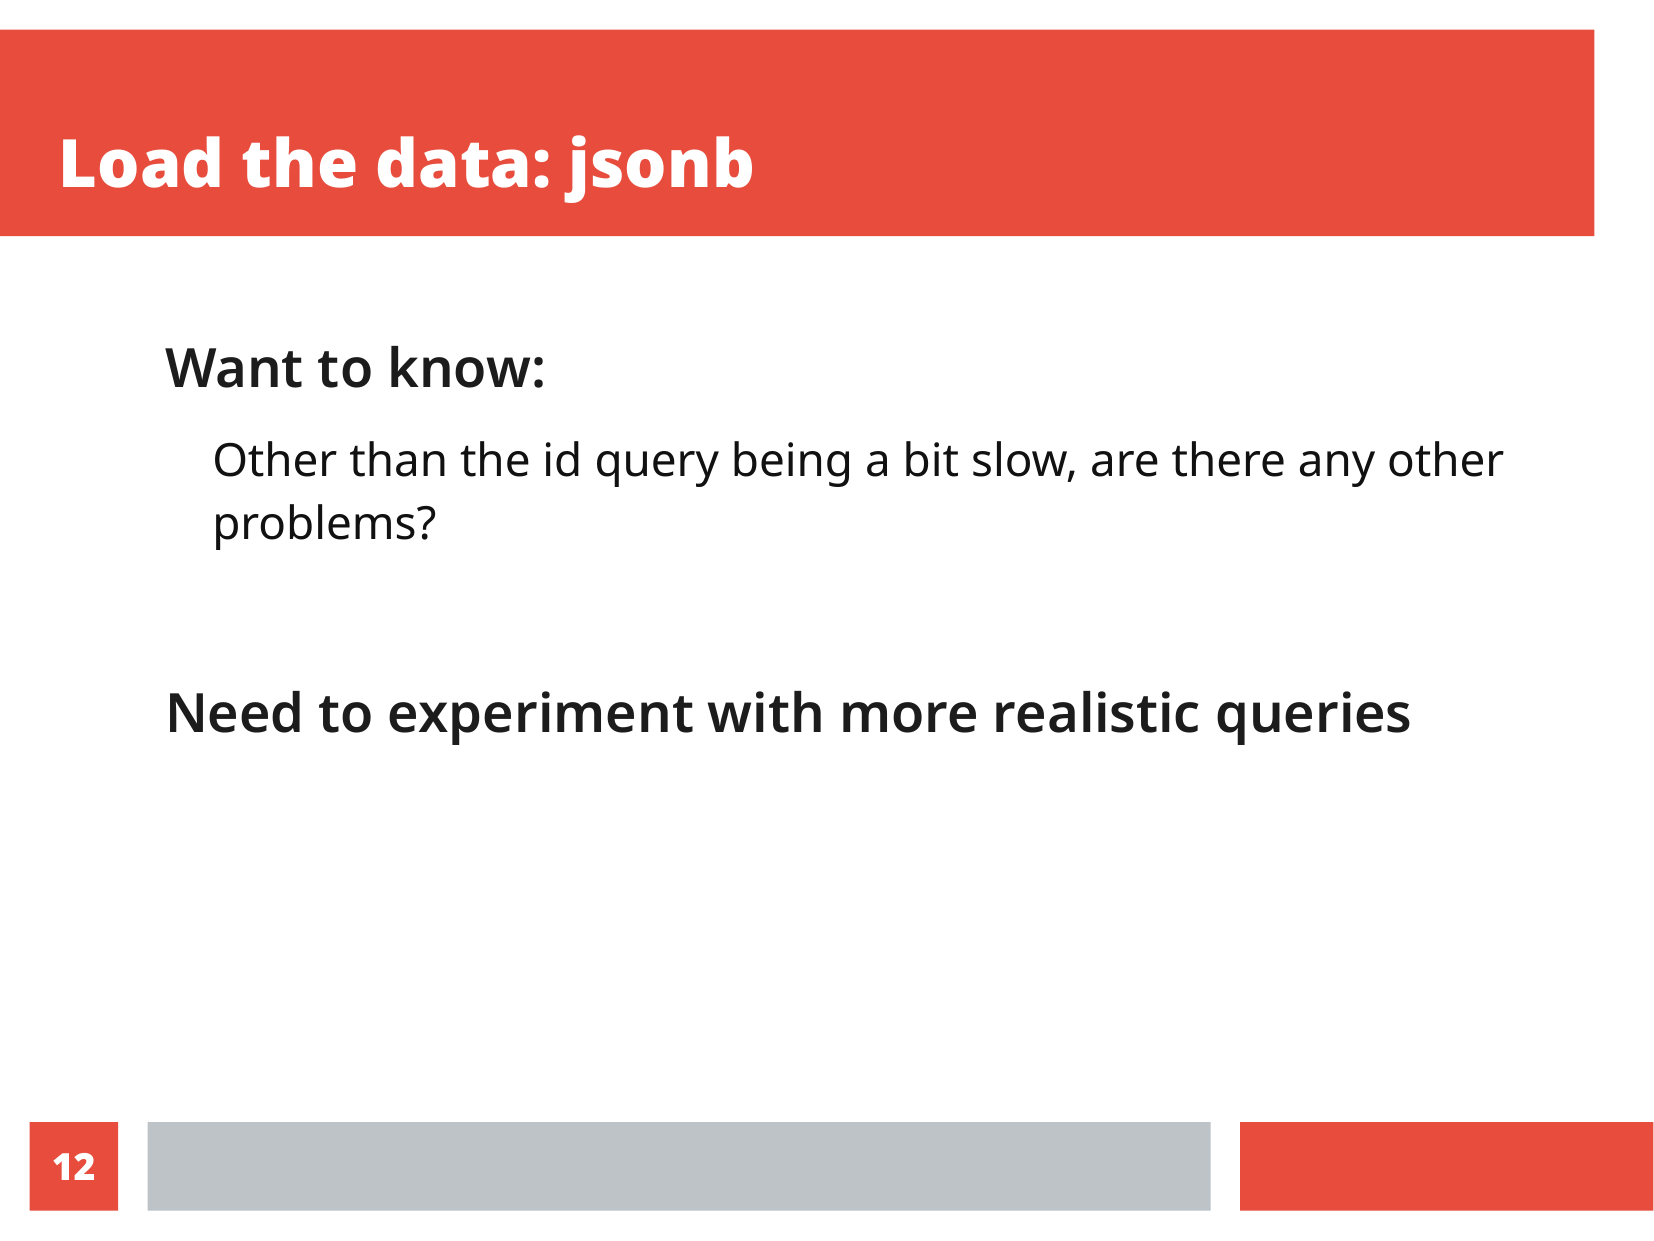

# Load the data: jsonb
Want to know:
Other than the id query being a bit slow, are there any other problems?
Need to experiment with more realistic queries
12